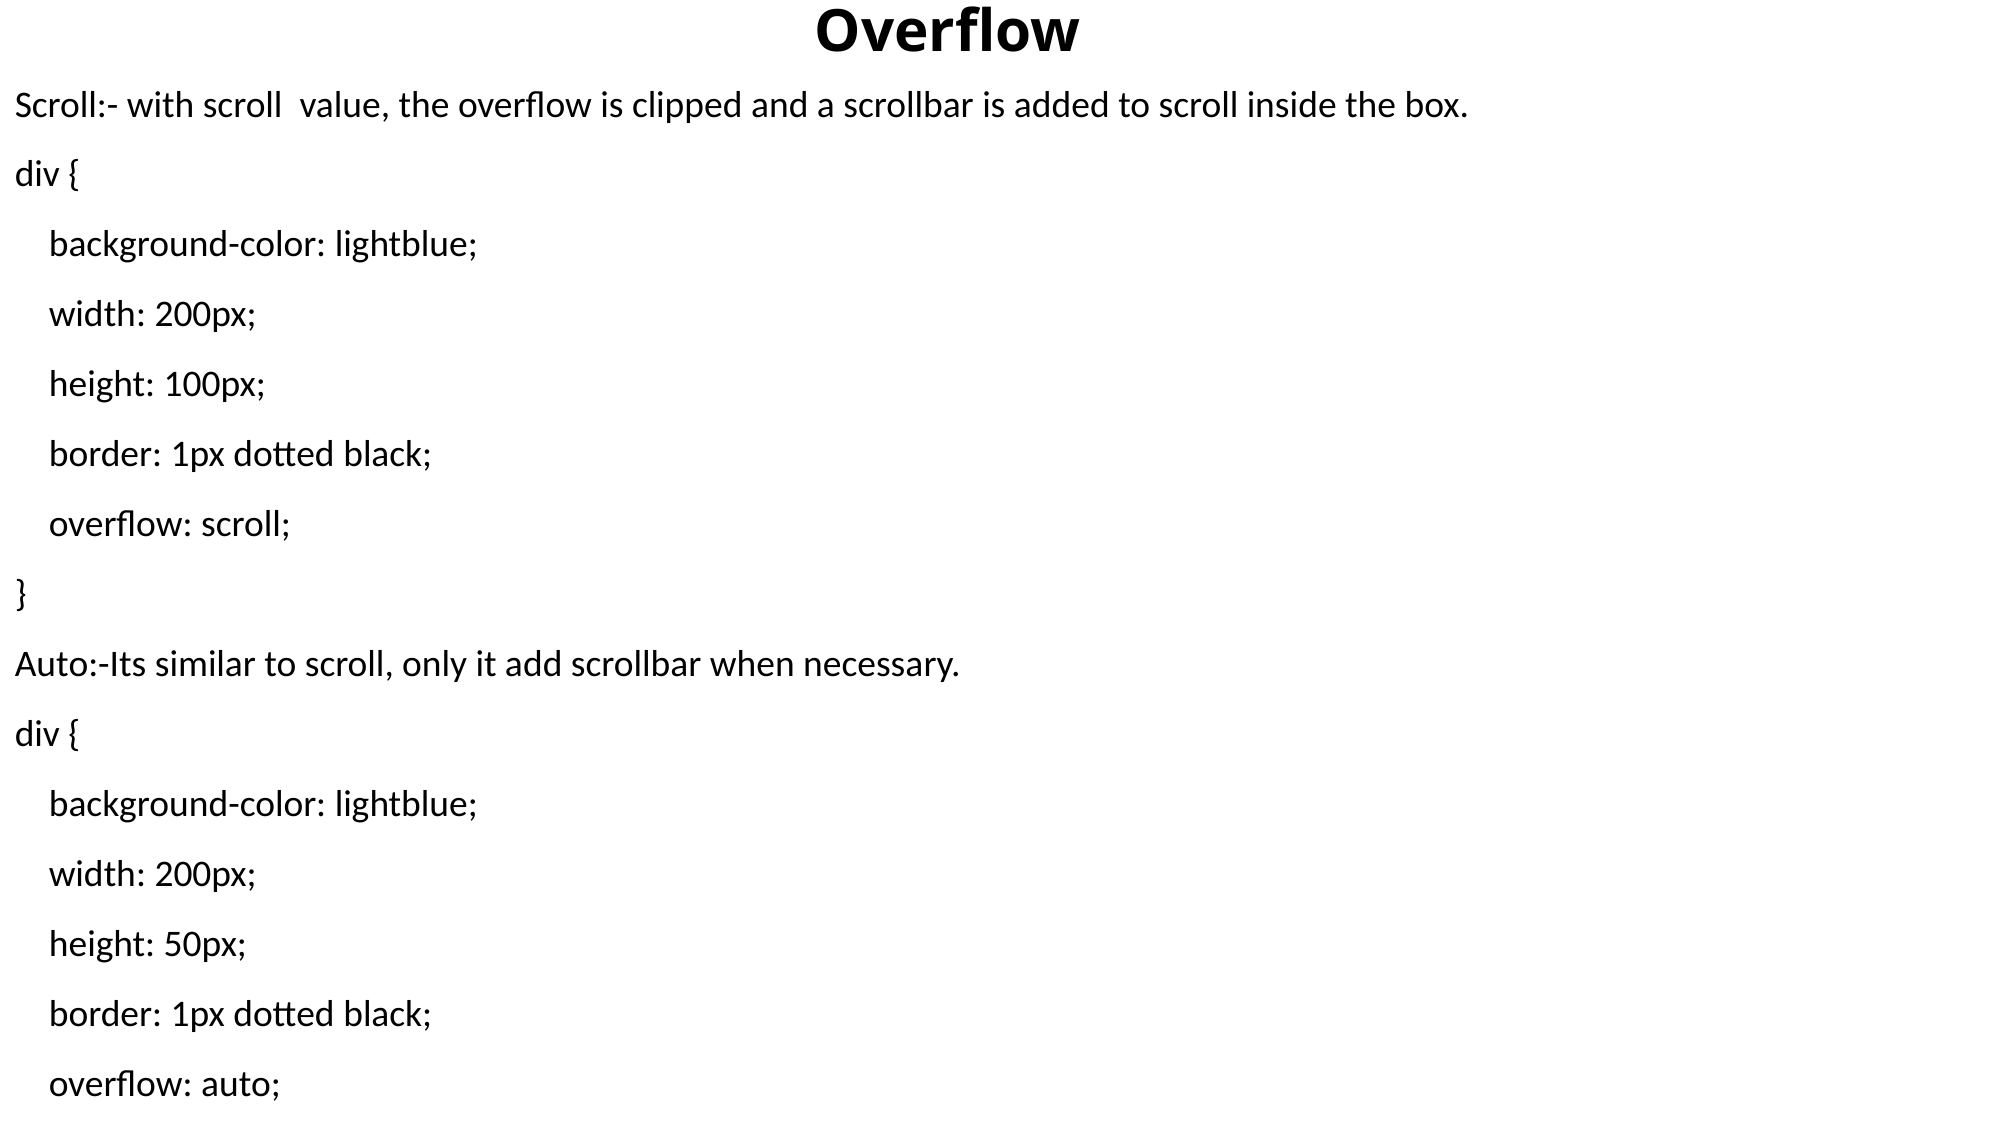

# Overflow
Scroll:- with scroll value, the overflow is clipped and a scrollbar is added to scroll inside the box.
div {
 background-color: lightblue;
 width: 200px;
 height: 100px;
 border: 1px dotted black;
 overflow: scroll;
}
Auto:-Its similar to scroll, only it add scrollbar when necessary.
div {
 background-color: lightblue;
 width: 200px;
 height: 50px;
 border: 1px dotted black;
 overflow: auto;
}